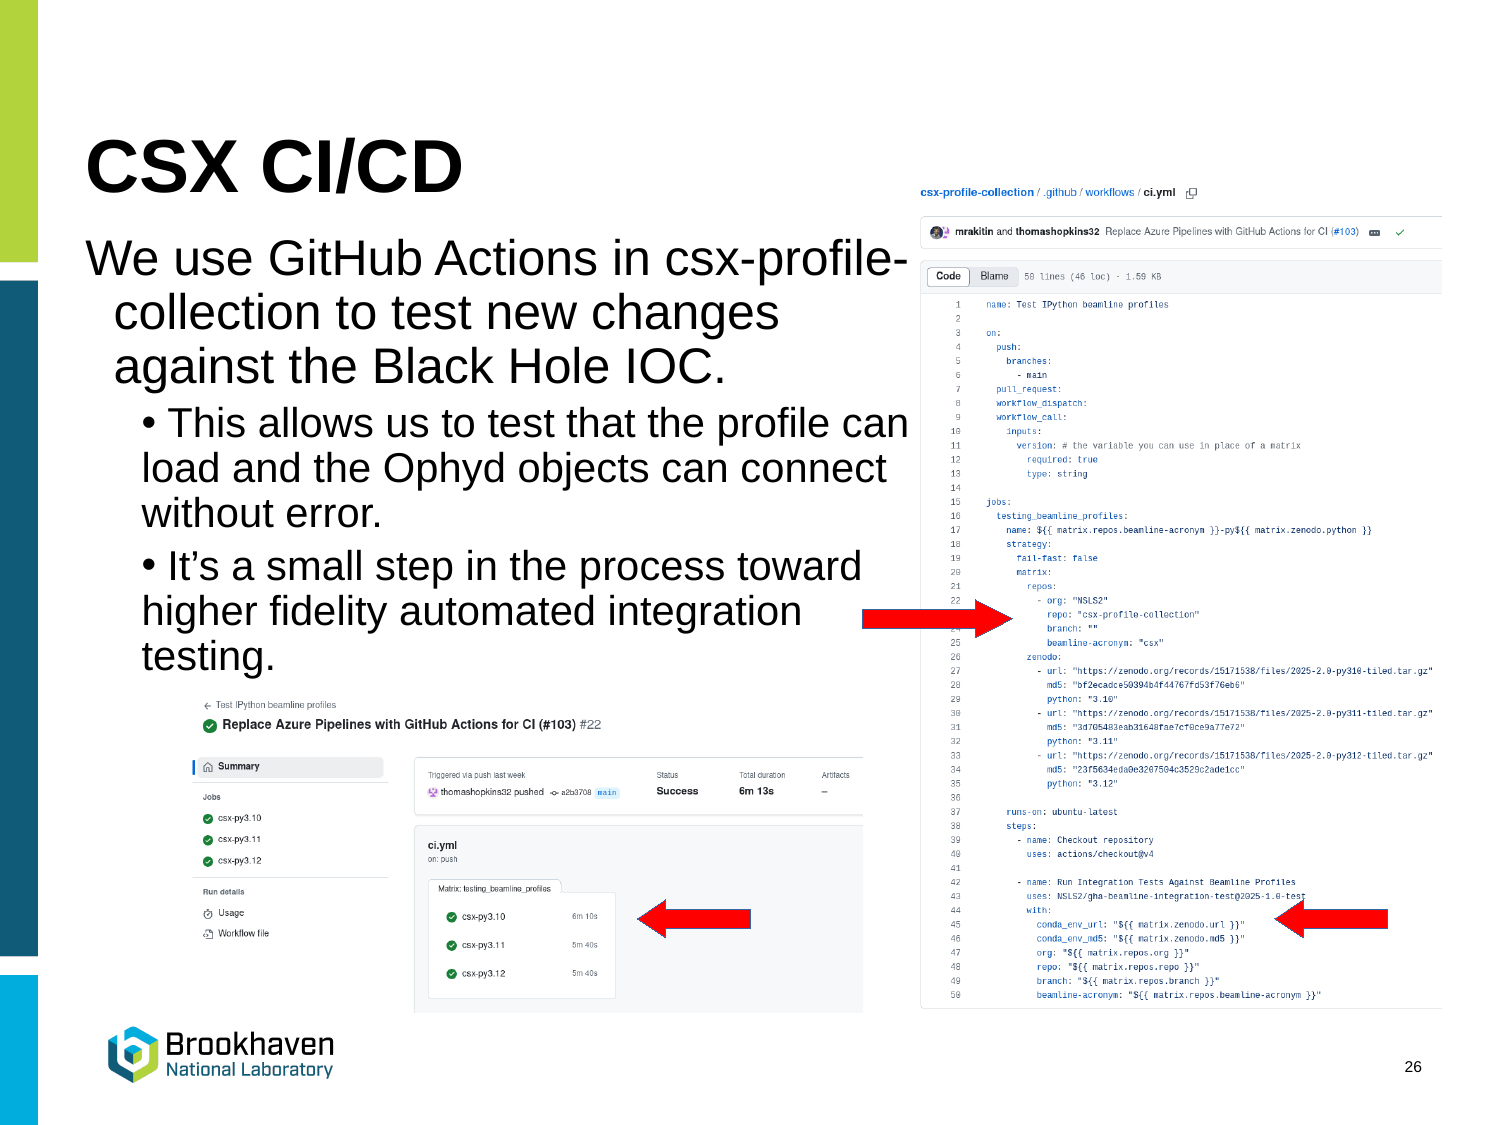

# CSX CI/CD
We use GitHub Actions in csx-profile-collection to test new changes against the Black Hole IOC.
 This allows us to test that the profile can load and the Ophyd objects can connect without error.
 It’s a small step in the process toward higher fidelity automated integration testing.